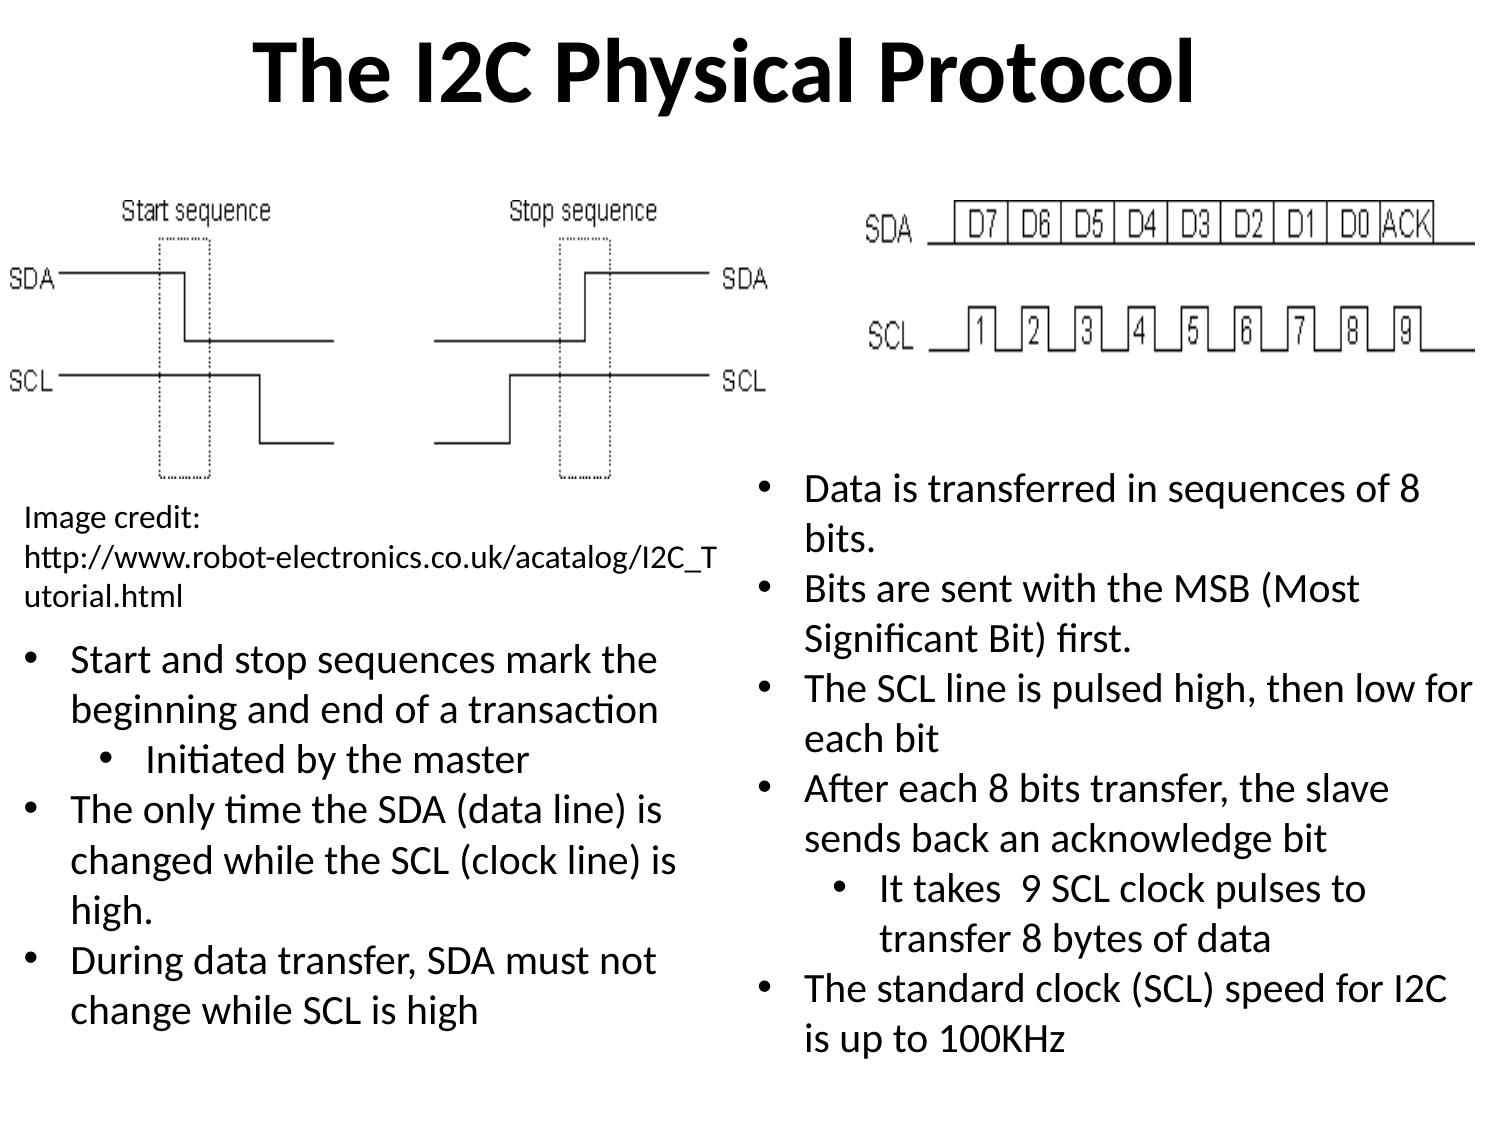

# The I2C Physical Protocol
Data is transferred in sequences of 8 bits.
Bits are sent with the MSB (Most Significant Bit) first.
The SCL line is pulsed high, then low for each bit
After each 8 bits transfer, the slave sends back an acknowledge bit
It takes 9 SCL clock pulses to transfer 8 bytes of data
The standard clock (SCL) speed for I2C is up to 100KHz
Image credit: http://www.robot-electronics.co.uk/acatalog/I2C_Tutorial.html
Start and stop sequences mark the beginning and end of a transaction
Initiated by the master
The only time the SDA (data line) is changed while the SCL (clock line) is high.
During data transfer, SDA must not change while SCL is high